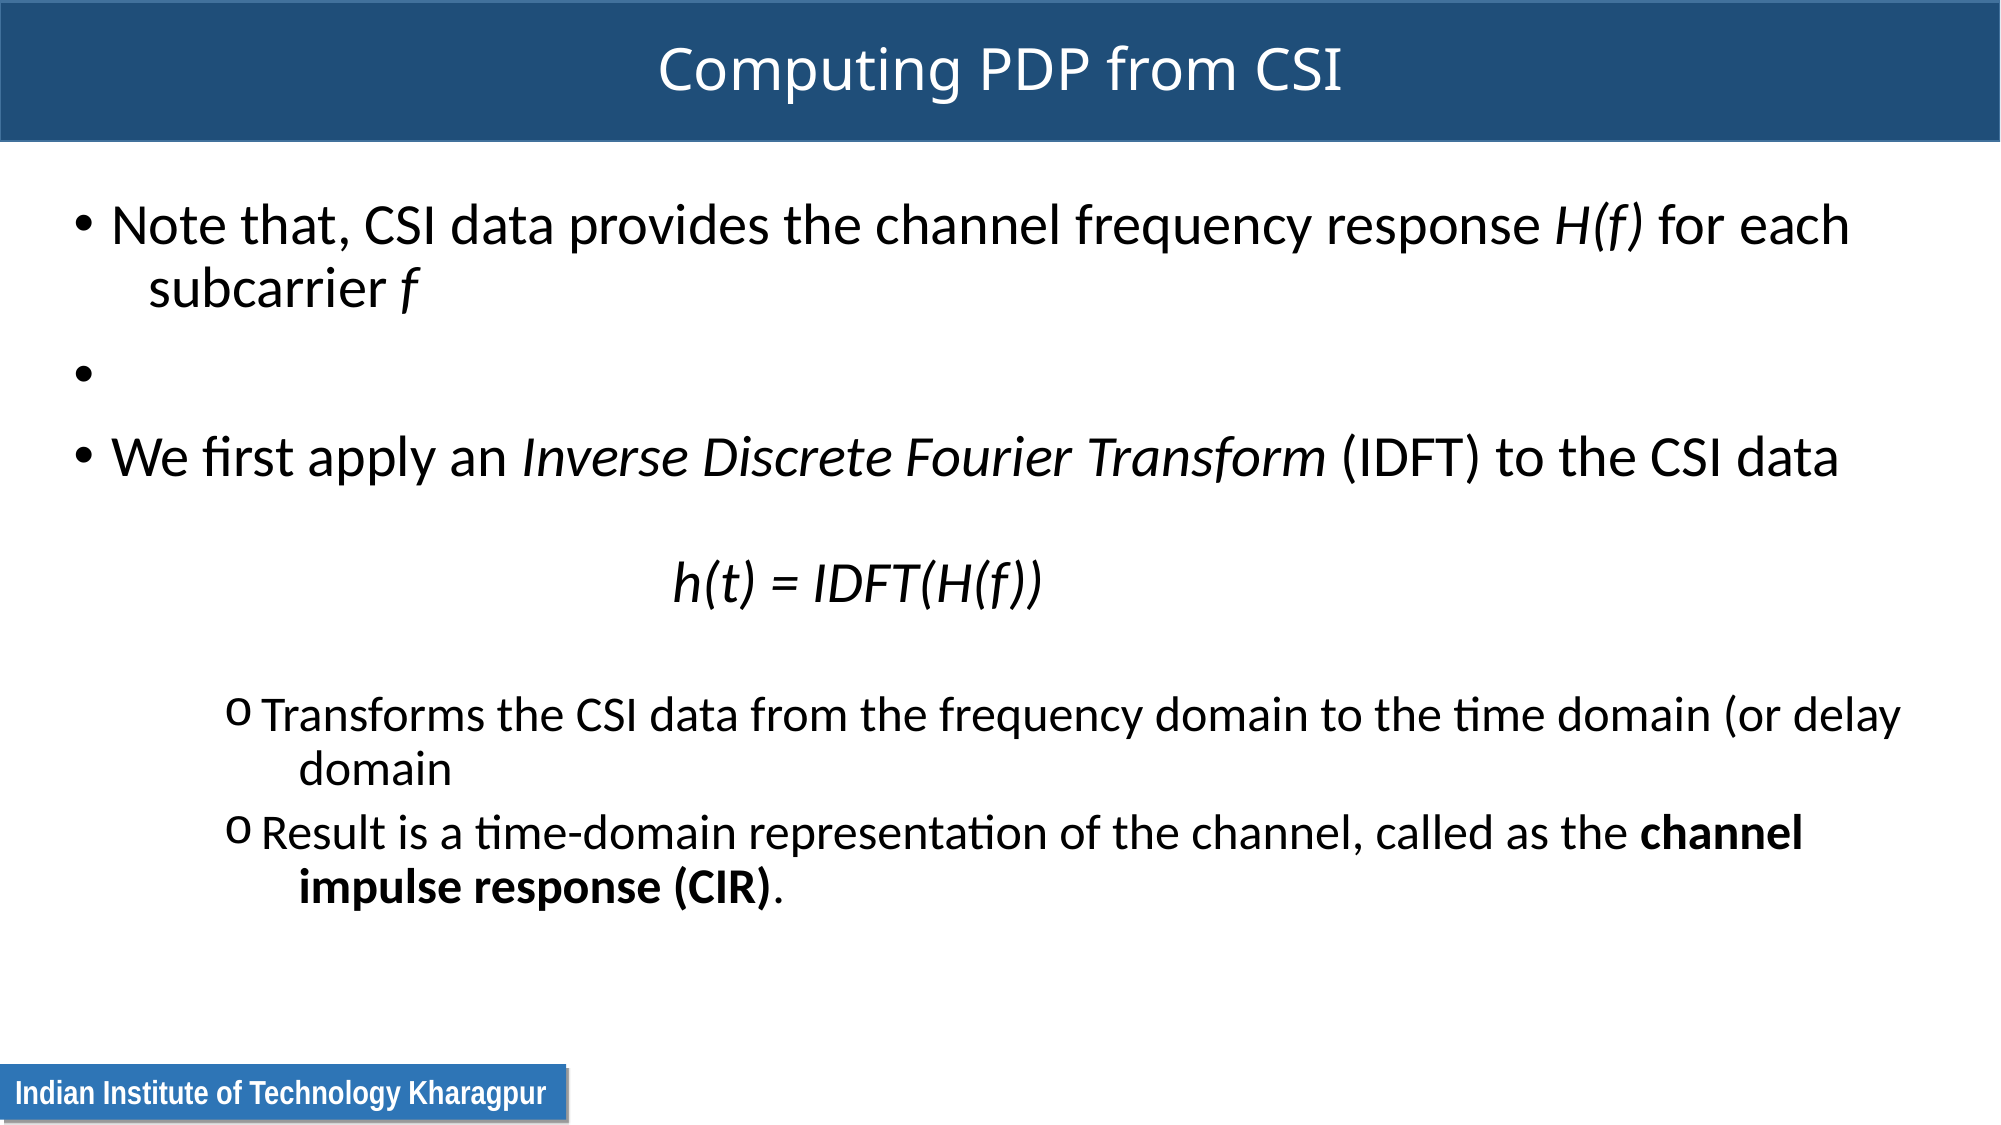

Computing PDP from CSI
# Note that, CSI data provides the channel frequency response H(f) for each subcarrier f
We first apply an Inverse Discrete Fourier Transform (IDFT) to the CSI data
         
         h(t) = IDFT(H(f))
Transforms the CSI data from the frequency domain to the time domain (or delay domain
Result is a time-domain representation of the channel, called as the channel impulse response (CIR).